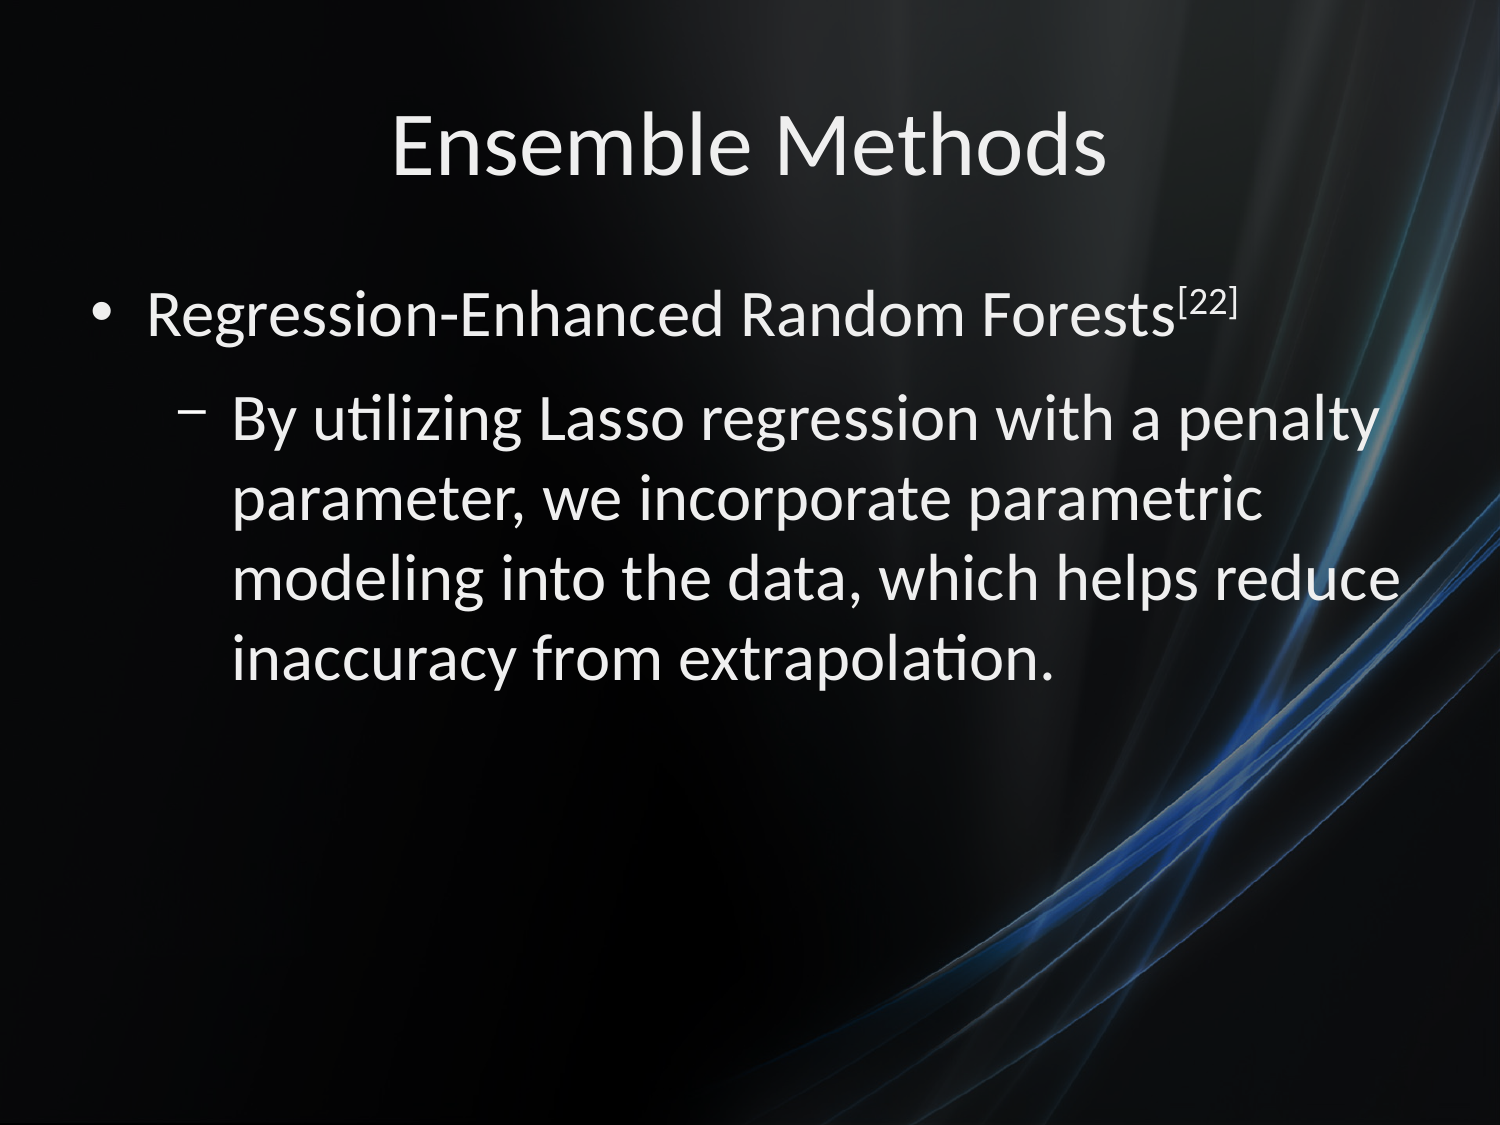

# Ensemble Methods
Regression-Enhanced Random Forests[22]
By utilizing Lasso regression with a penalty parameter, we incorporate parametric modeling into the data, which helps reduce inaccuracy from extrapolation.